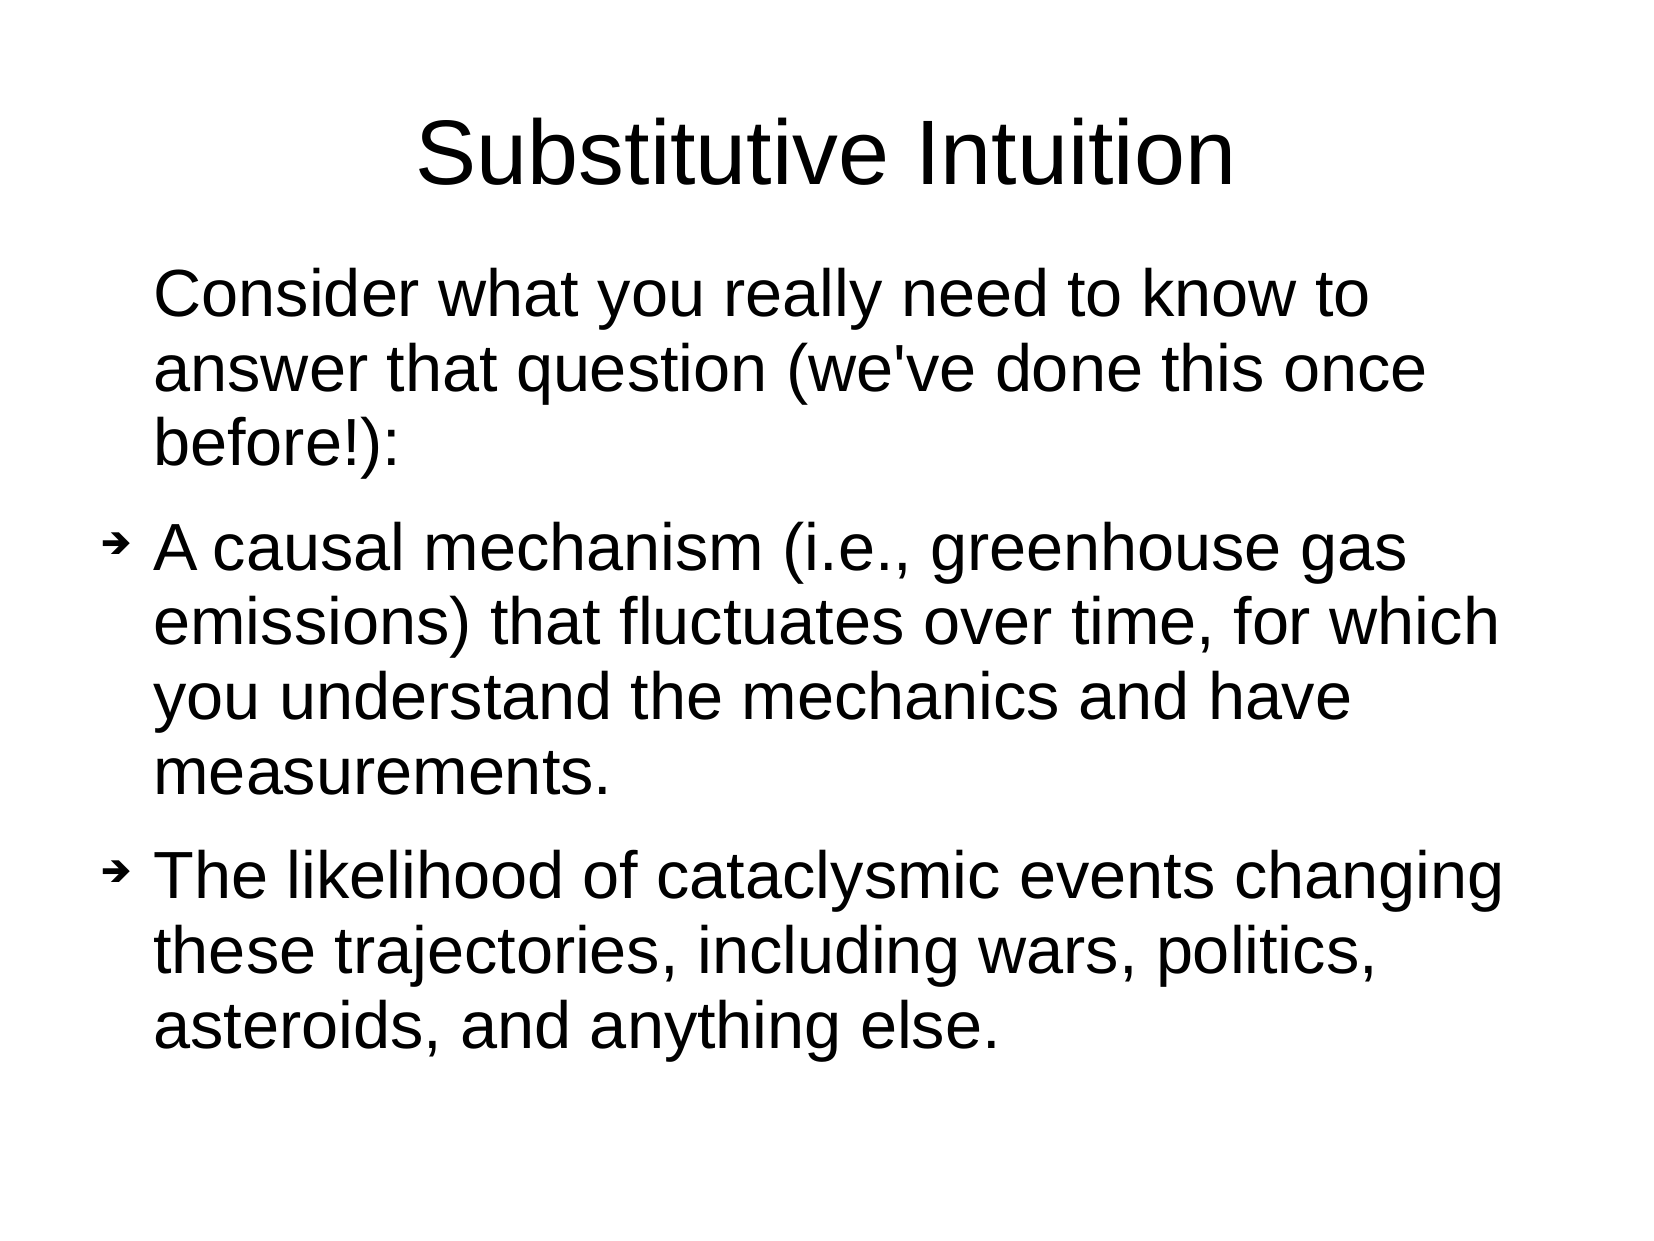

# Substitutive Intuition
Consider what you really need to know to answer that question (we've done this once before!):
A causal mechanism (i.e., greenhouse gas emissions) that fluctuates over time, for which you understand the mechanics and have measurements.
The likelihood of cataclysmic events changing these trajectories, including wars, politics, asteroids, and anything else.